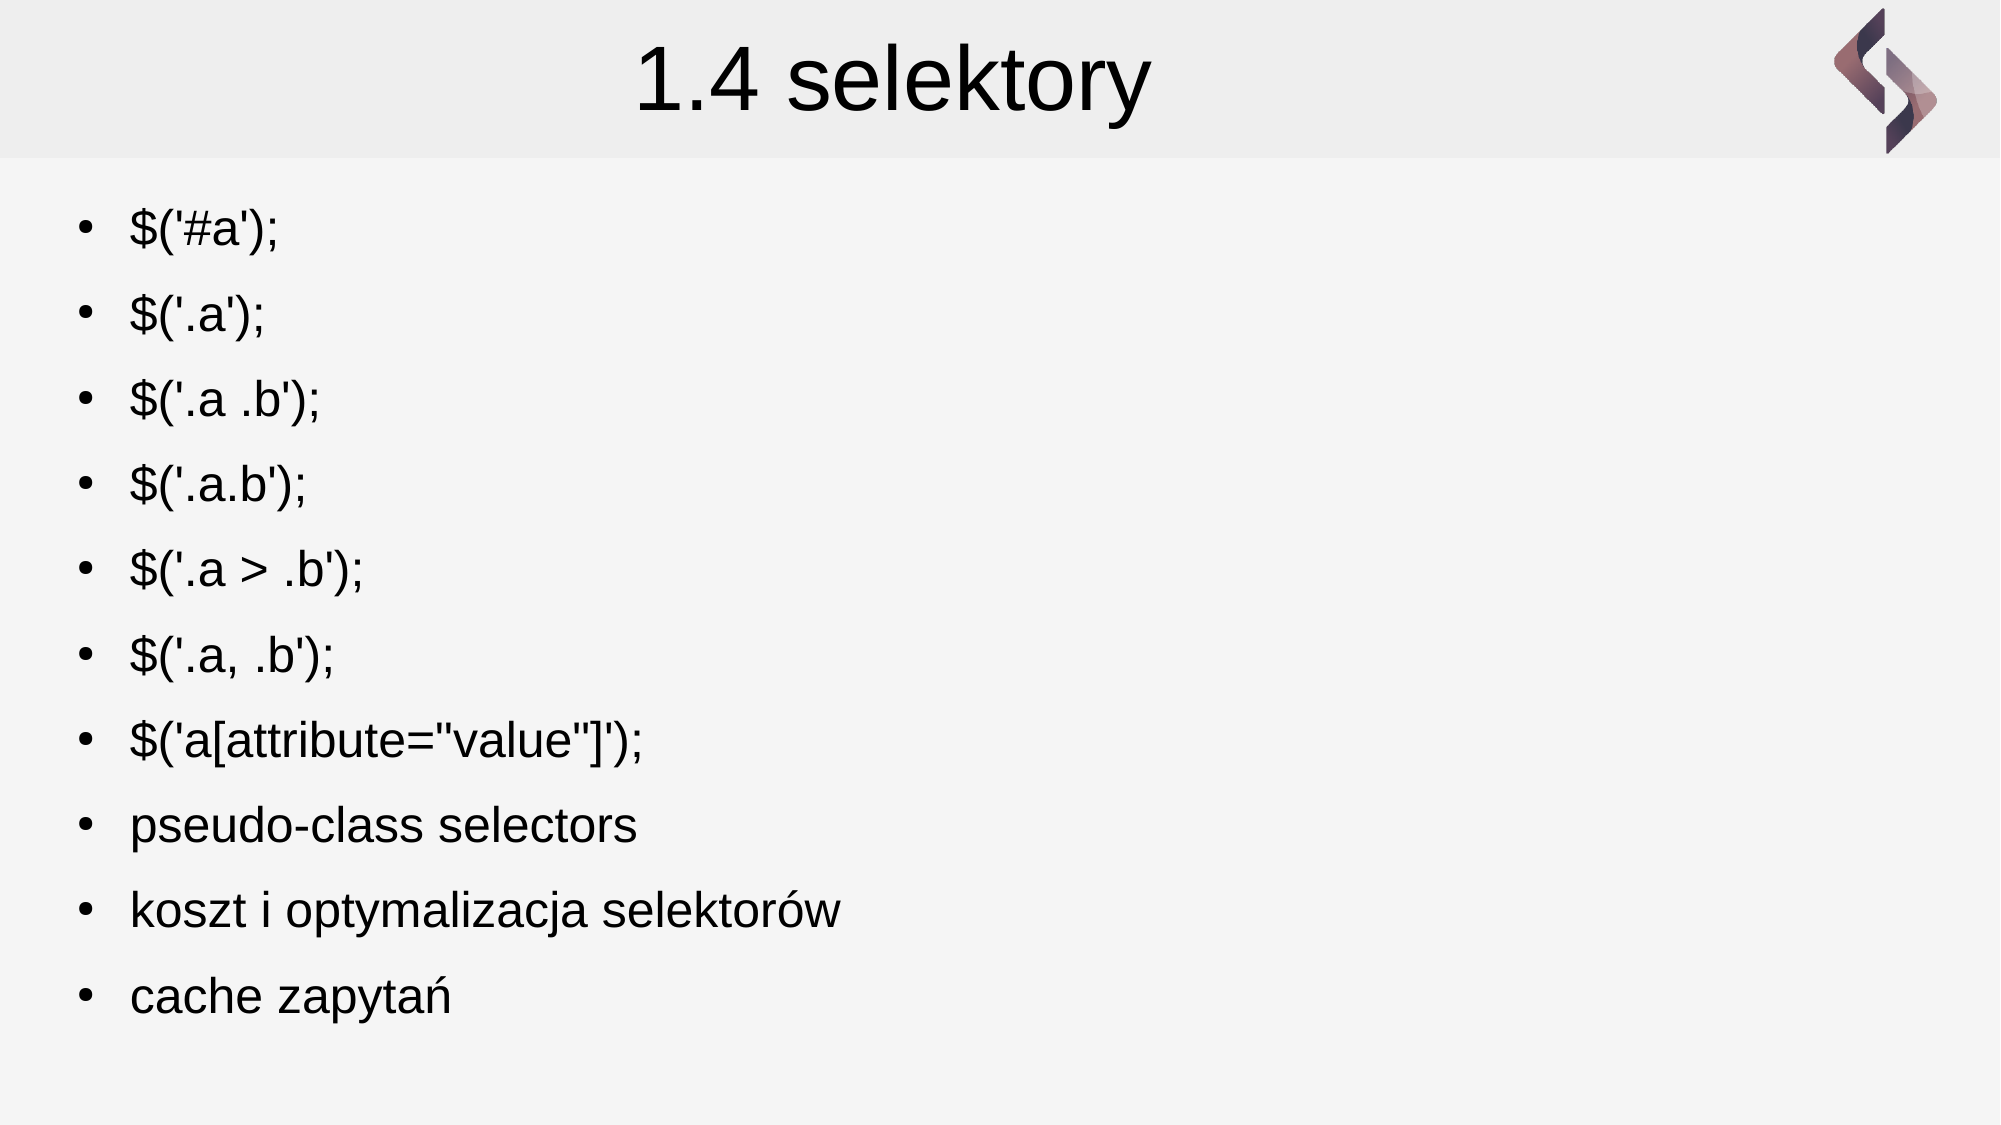

# 1.4 selektory
$('#a');
$('.a');
$('.a .b');
$('.a.b');
$('.a > .b');
$('.a, .b');
$('a[attribute="value"]');
pseudo-class selectors
koszt i optymalizacja selektorów
cache zapytań